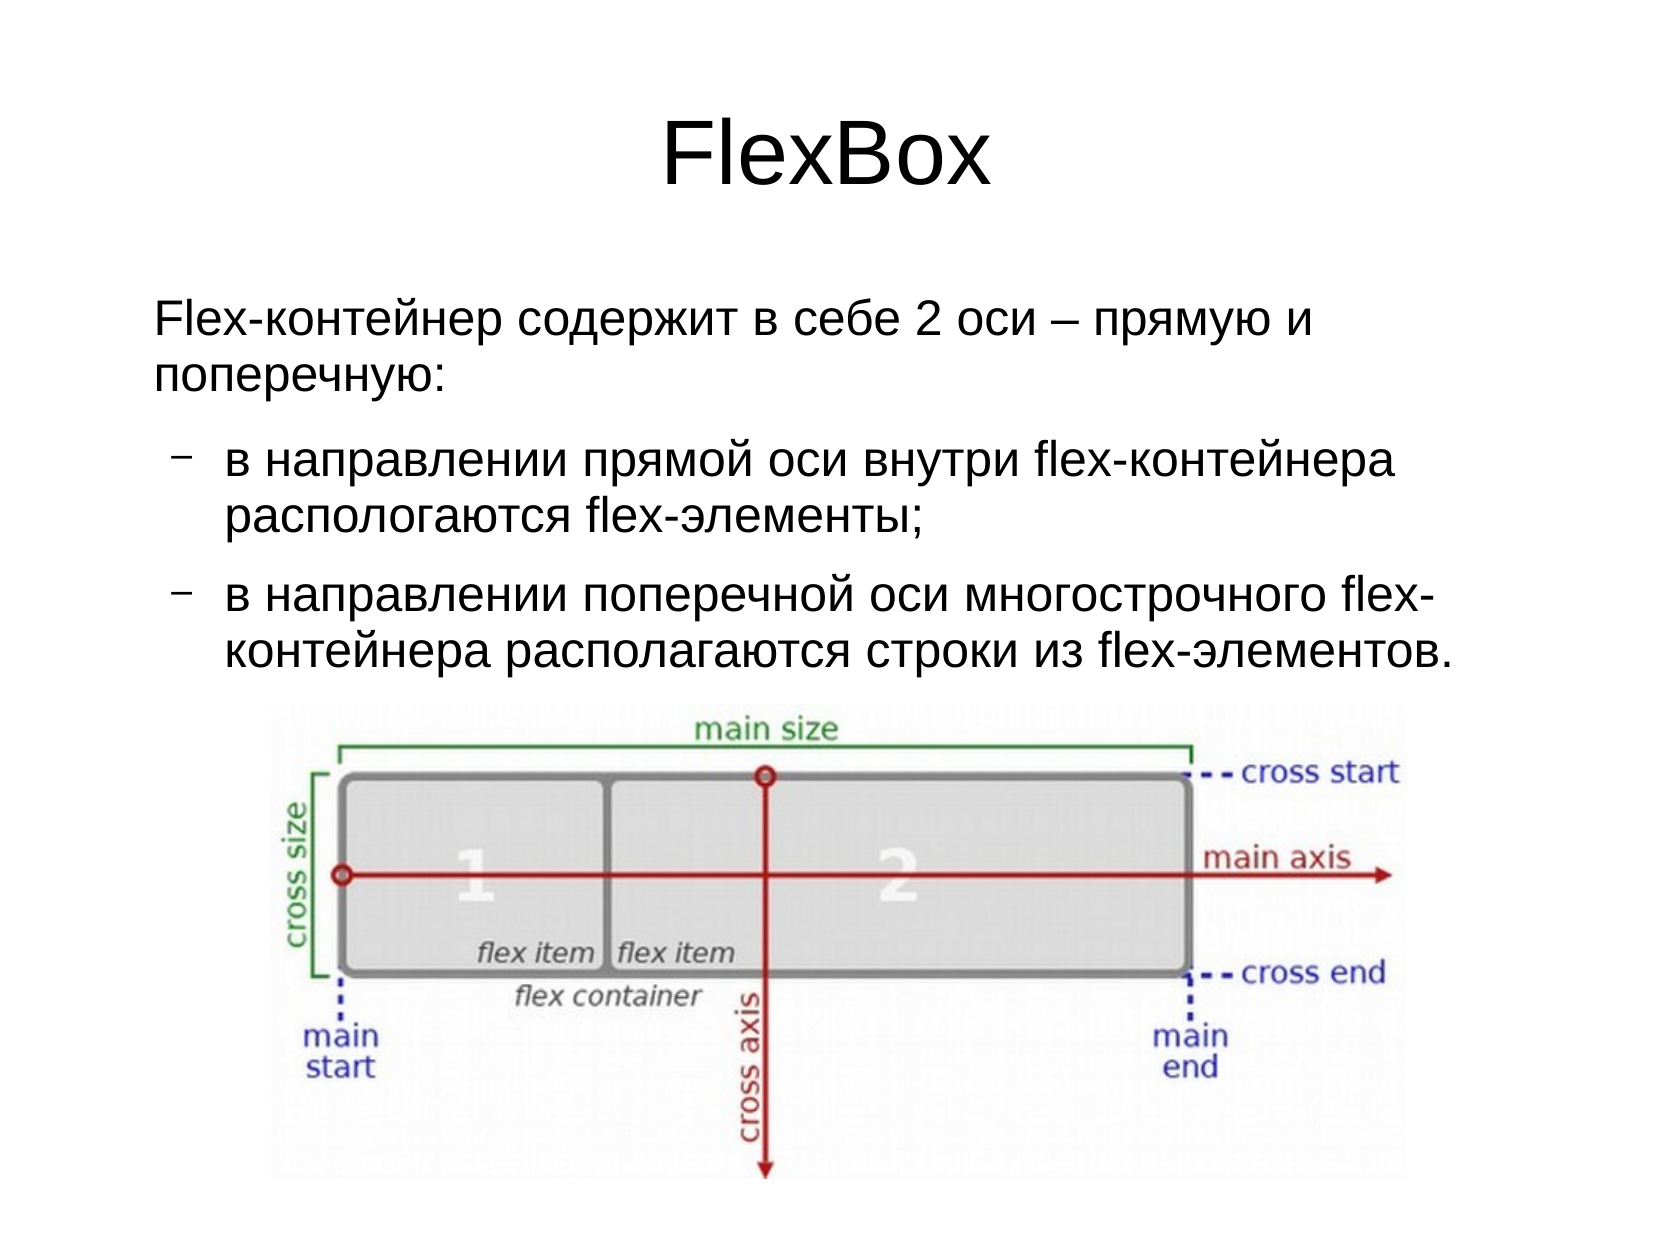

# FlexBox
Flex-контейнер содержит в себе 2 оси – прямую и поперечную:
в направлении прямой оси внутри flex-контейнера распологаются flex-элементы;
в направлении поперечной оси многострочного flex-контейнера располагаются строки из flex-элементов.